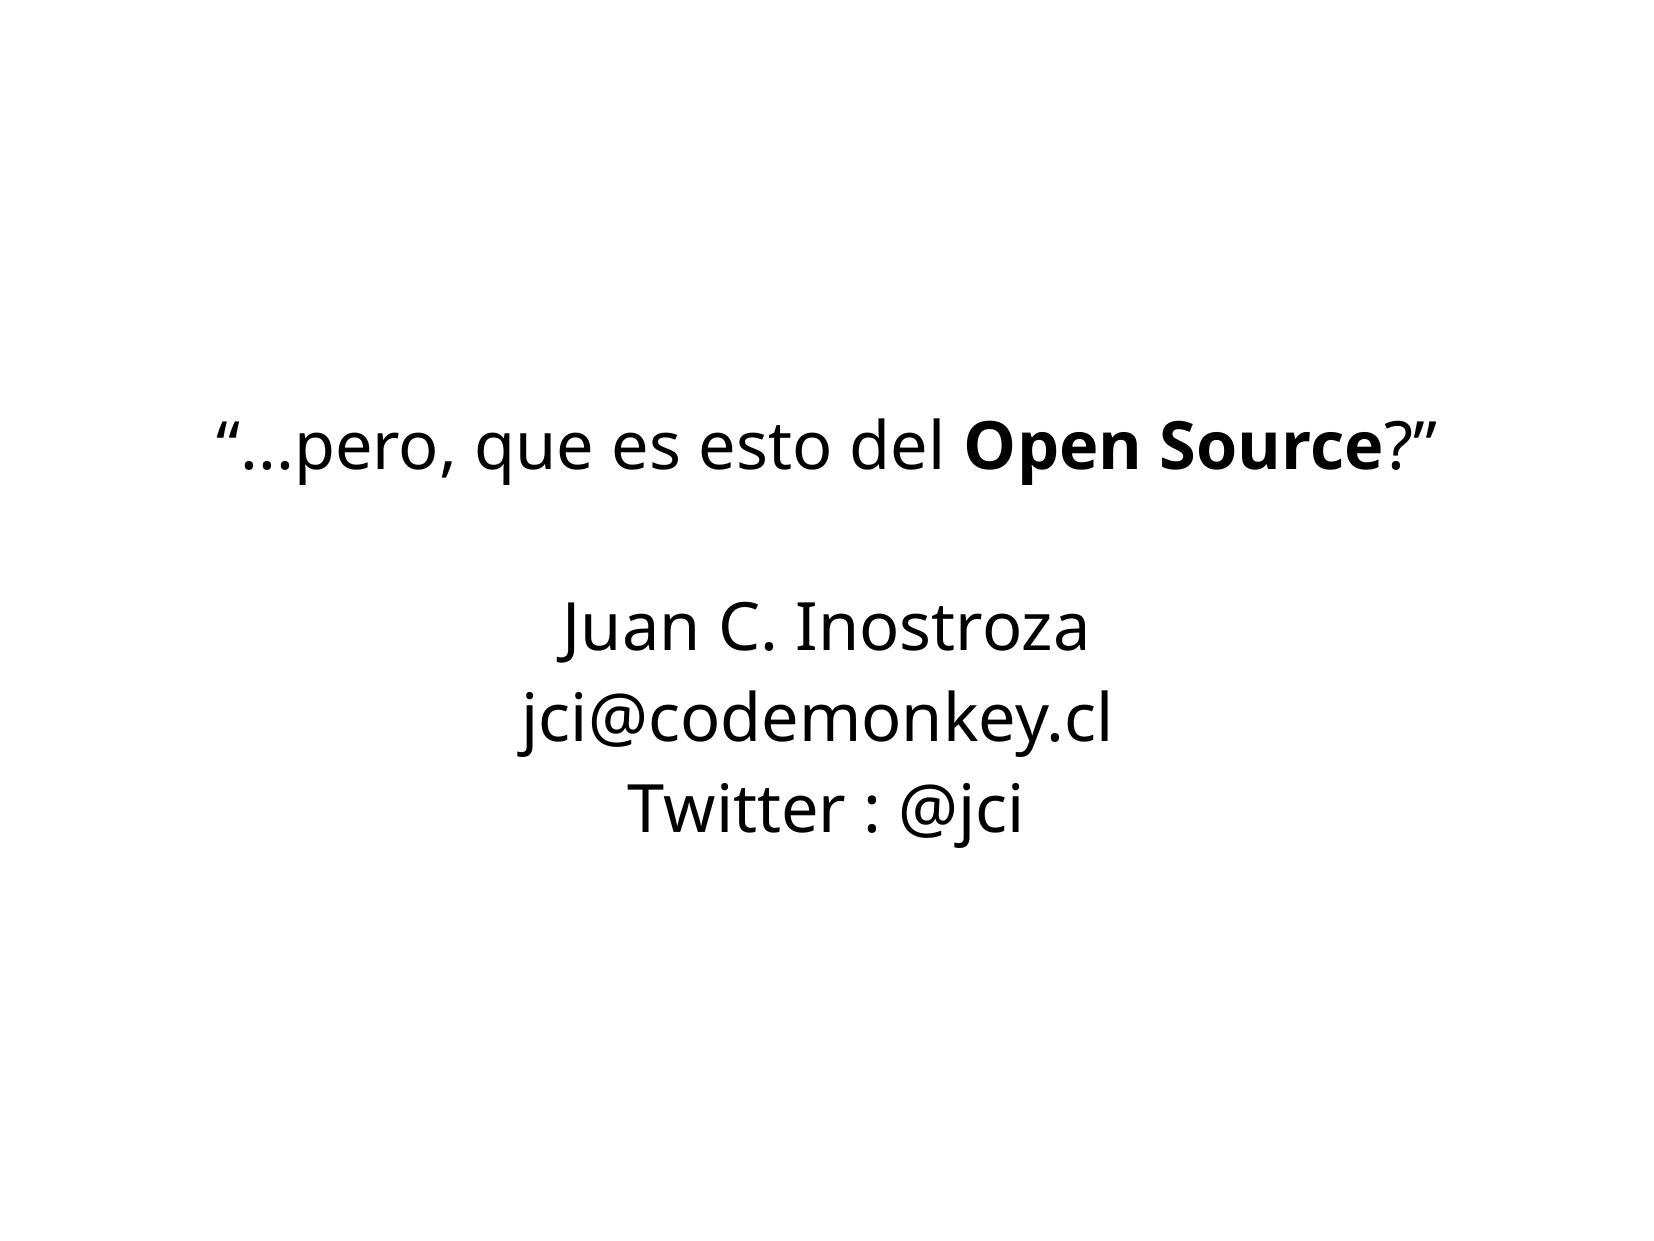

# “...pero, que es esto del Open Source?”
Juan C. Inostroza
jci@codemonkey.cl
Twitter : @jci